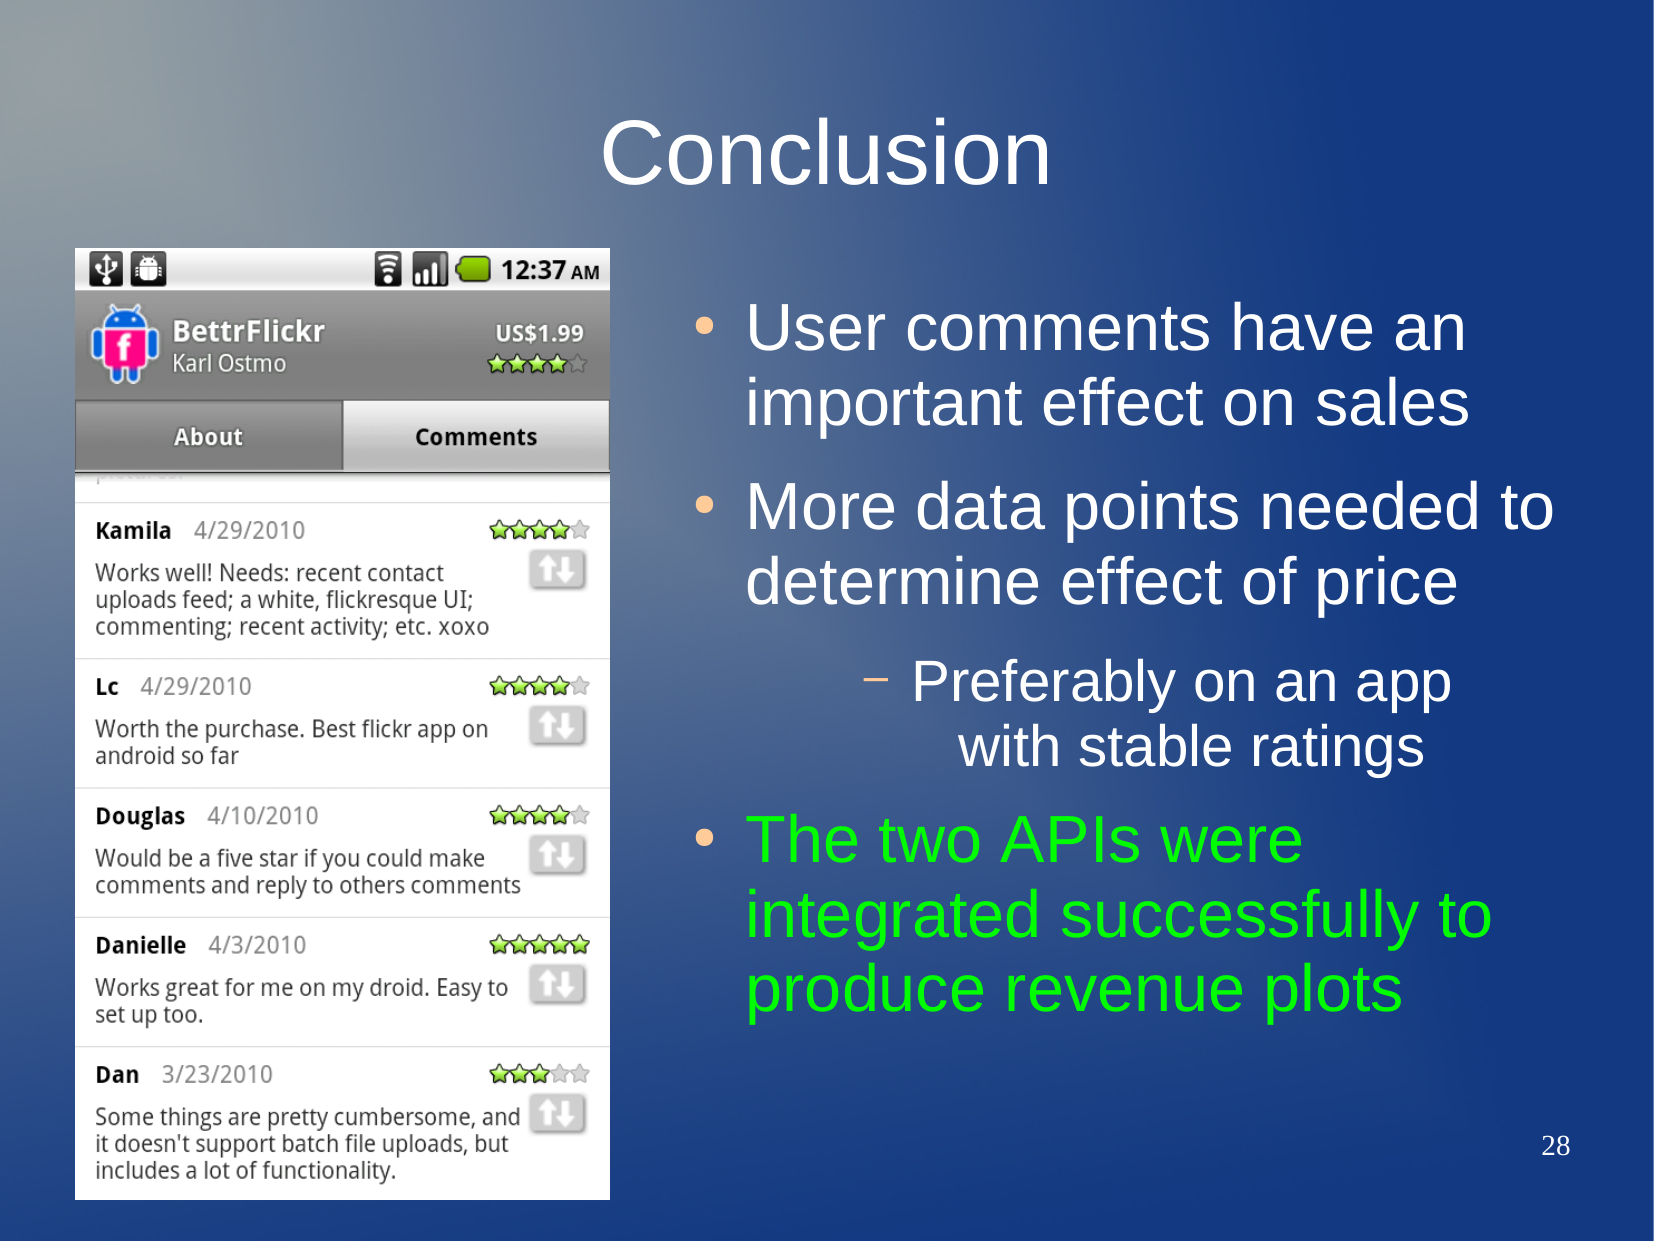

# Conclusion
User comments have an important effect on sales
More data points needed to determine effect of price
Preferably on an app with stable ratings
The two APIs were integrated successfully to produce revenue plots
28